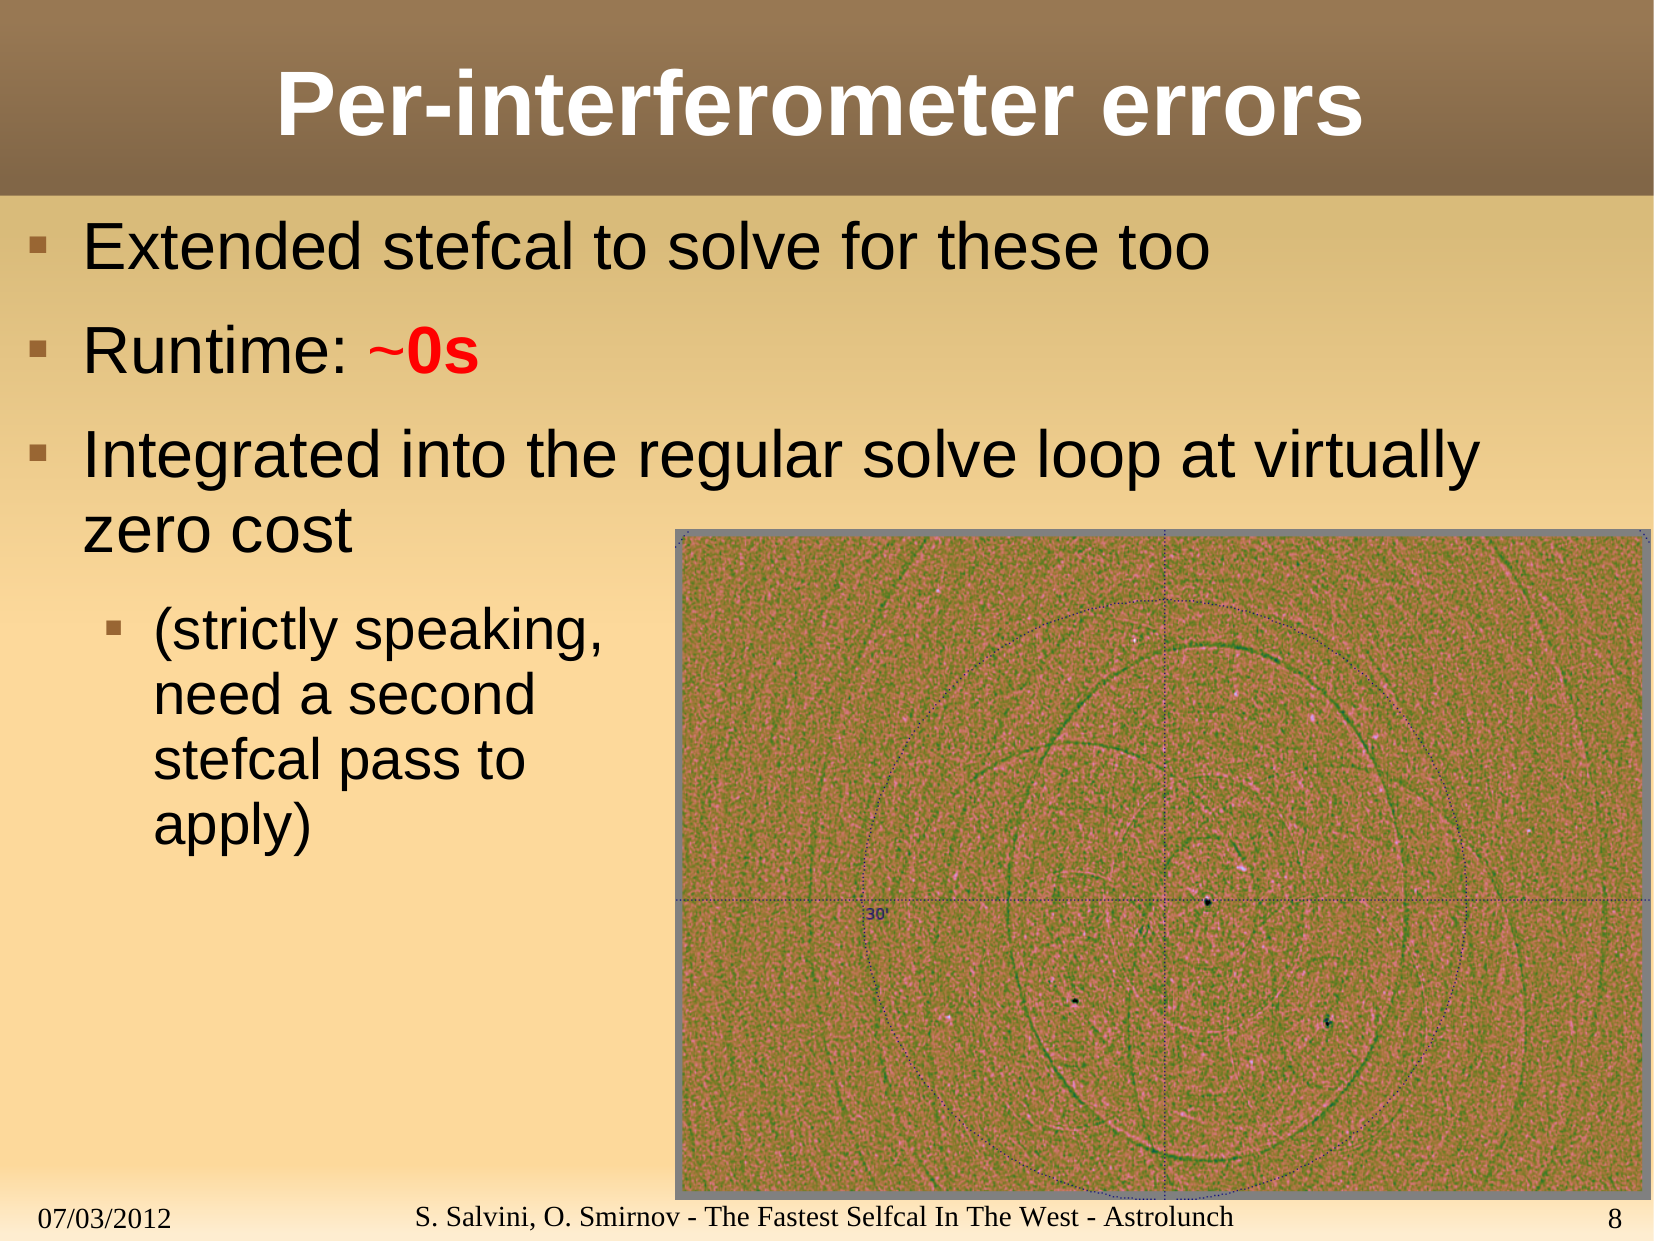

# Per-interferometer errors
Extended stefcal to solve for these too
Runtime: ~0s
Integrated into the regular solve loop at virtually zero cost
(strictly speaking,
need a second
stefcal pass to
apply)
S. Salvini, O. Smirnov - The Fastest Selfcal In The West - Astrolunch
07/03/2012
8